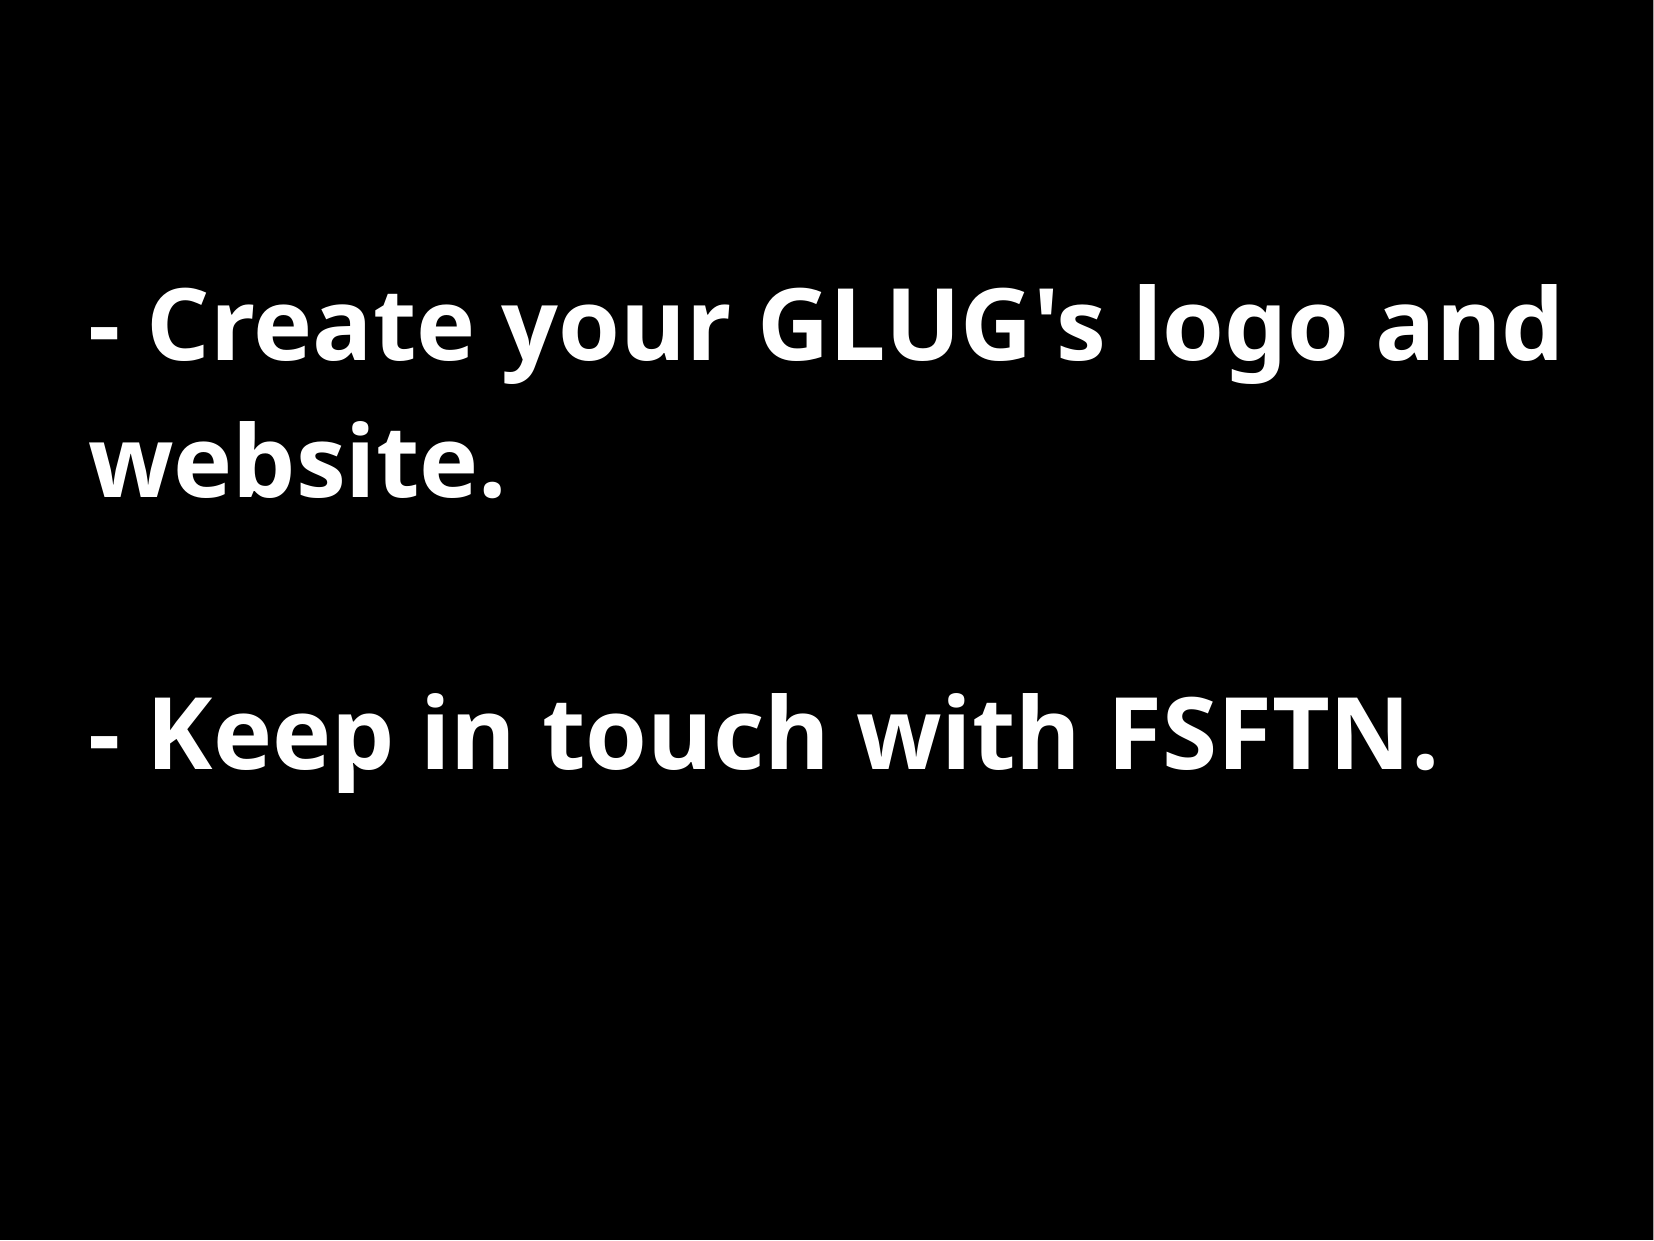

# - Create your GLUG's logo and website. - Keep in touch with FSFTN.